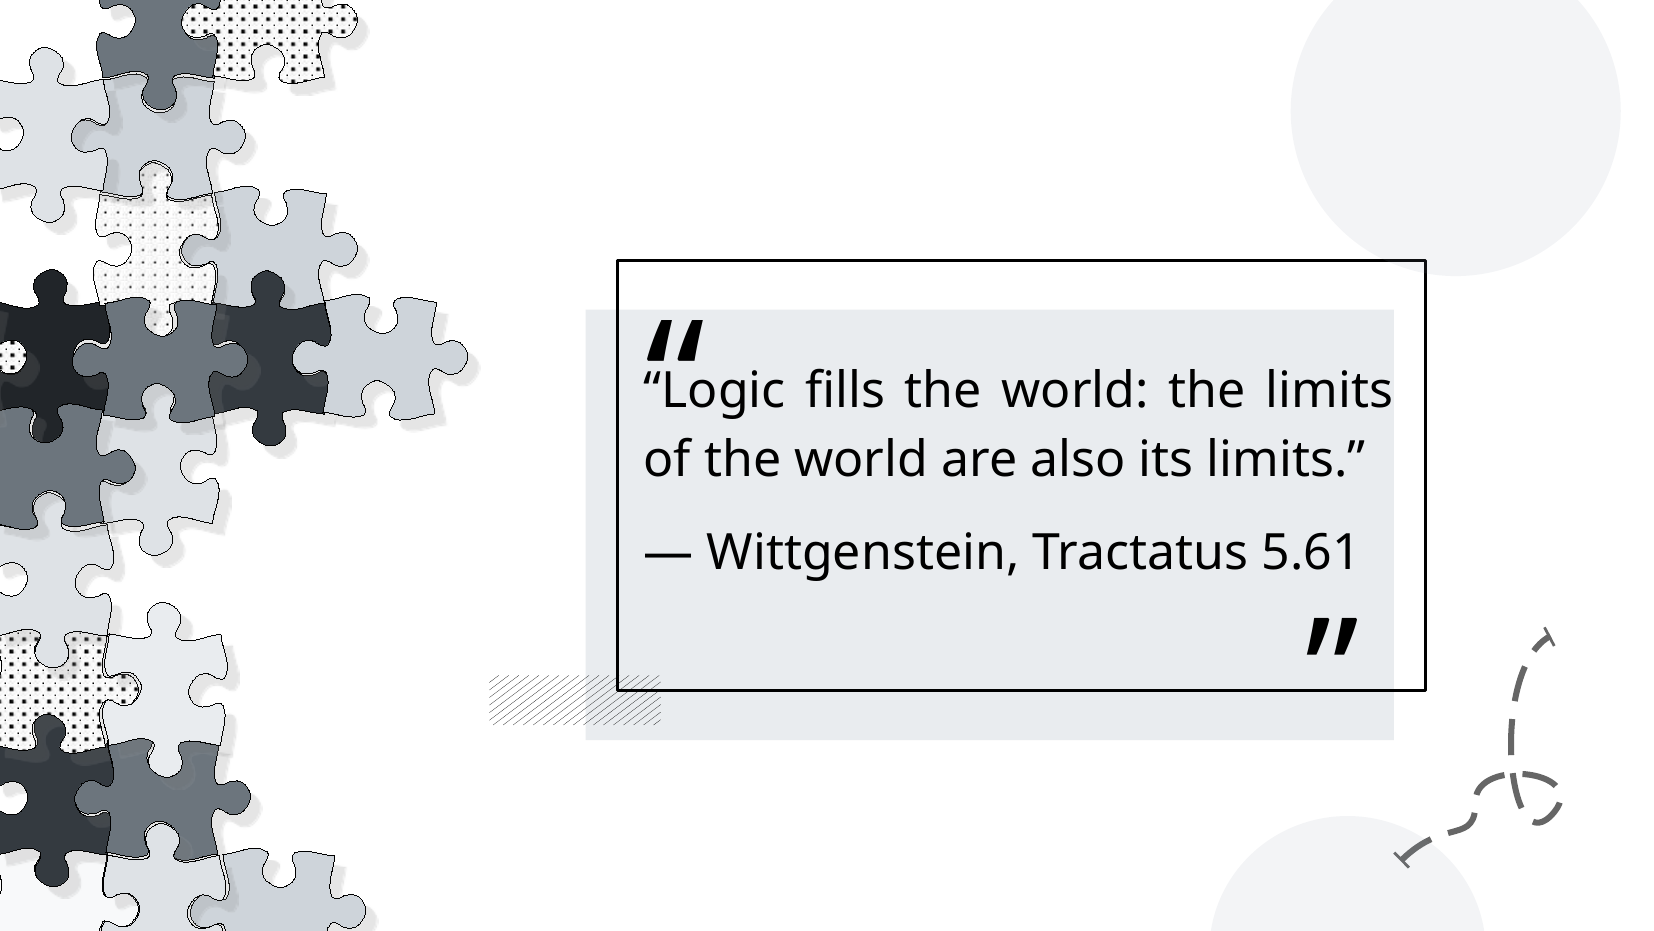

# “Logic fills the world: the limits of the world are also its limits.”
— Wittgenstein, Tractatus 5.61